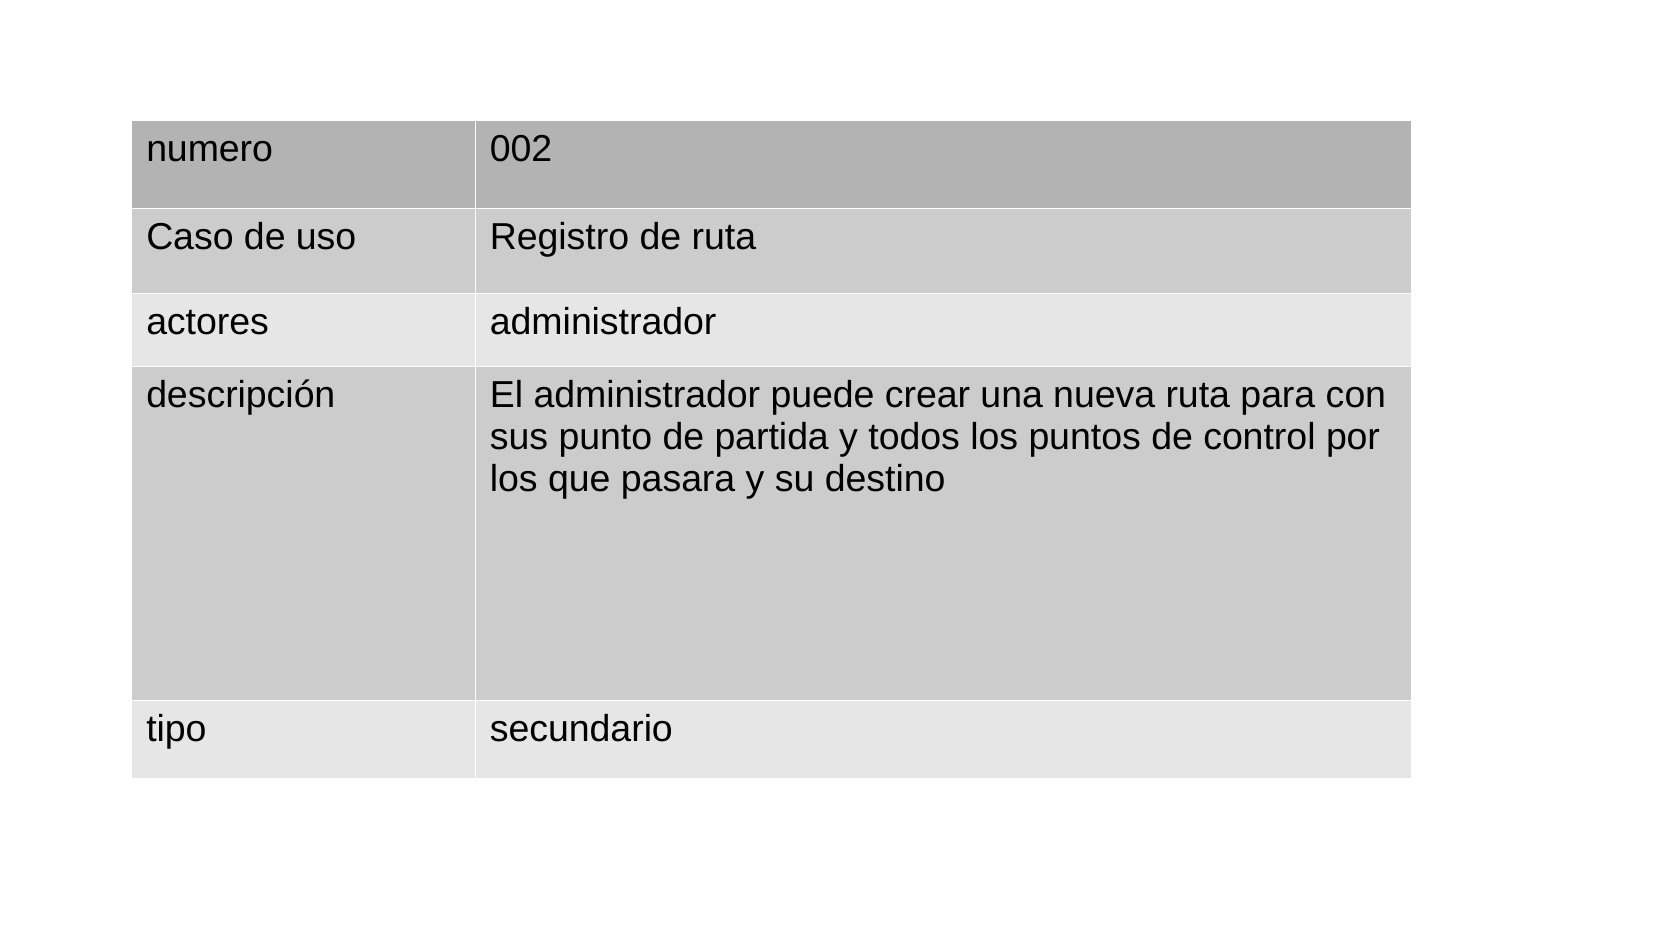

| numero | 002 |
| --- | --- |
| Caso de uso | Registro de ruta |
| actores | administrador |
| descripción | El administrador puede crear una nueva ruta para con sus punto de partida y todos los puntos de control por los que pasara y su destino |
| tipo | secundario |